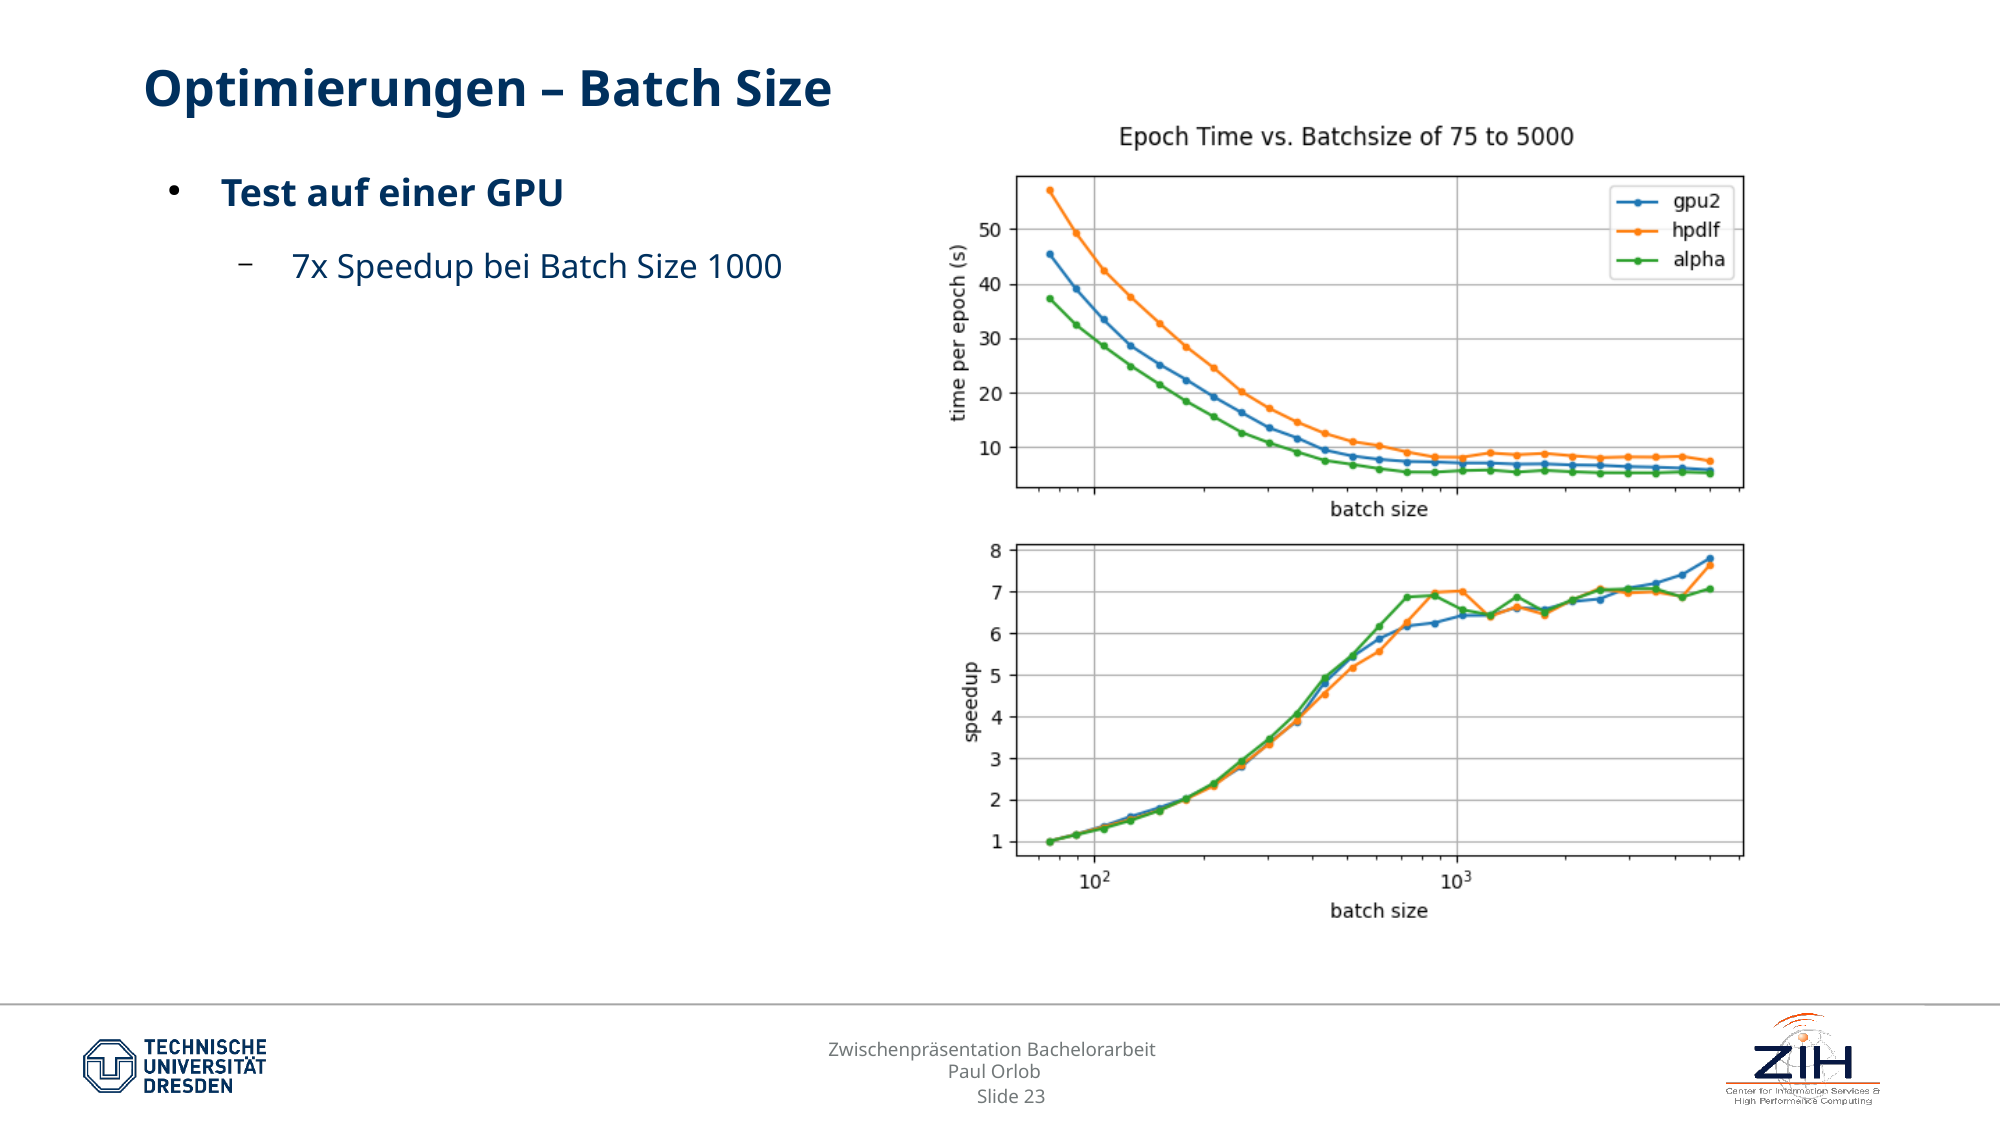

Optimierungen – Batch Size
# Test auf einer GPU
7x Speedup bei Batch Size 1000